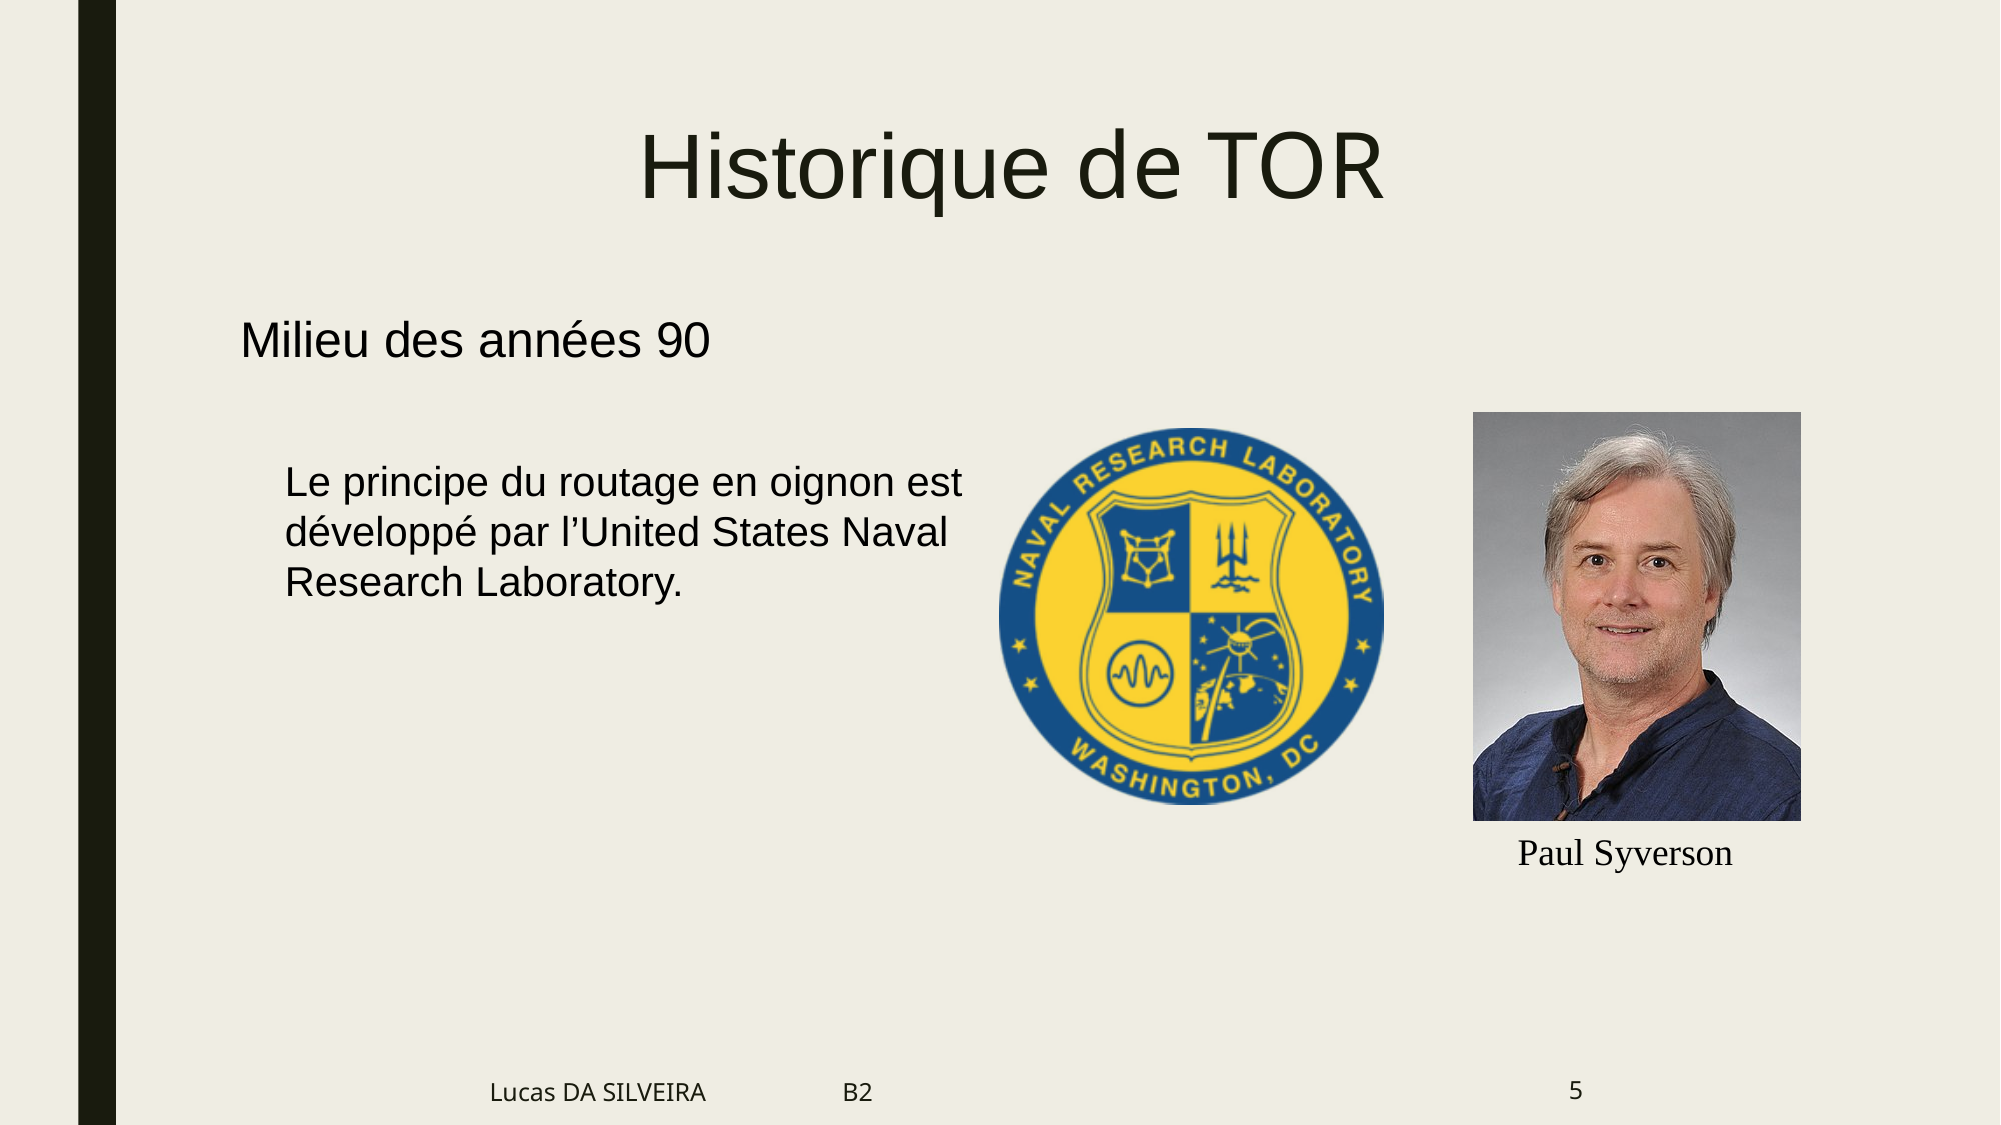

# Historique de TOR
Milieu des années 90
Le principe du routage en oignon est développé par l’United States Naval Research Laboratory.
Paul Syverson
Lucas DA SILVEIRA B2